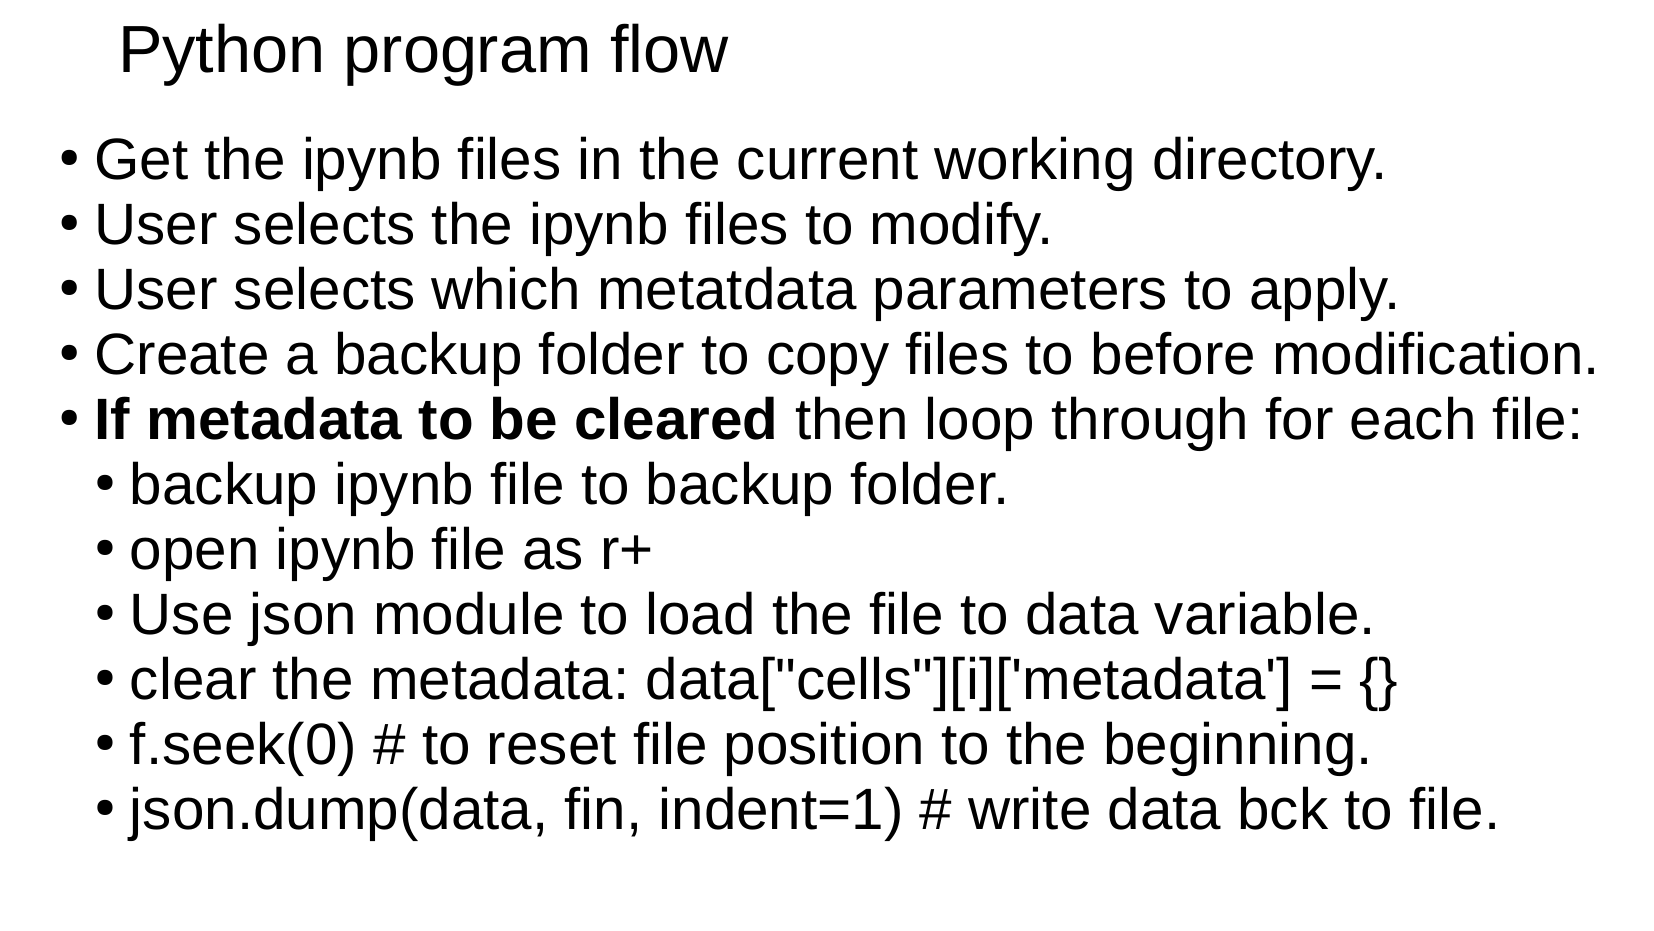

Python program flow
Get the ipynb files in the current working directory.
User selects the ipynb files to modify.
User selects which metatdata parameters to apply.
Create a backup folder to copy files to before modification.
If metadata to be cleared then loop through for each file:
backup ipynb file to backup folder.
open ipynb file as r+
Use json module to load the file to data variable.
clear the metadata: data["cells"][i]['metadata'] = {}
f.seek(0) # to reset file position to the beginning.
json.dump(data, fin, indent=1) # write data bck to file.